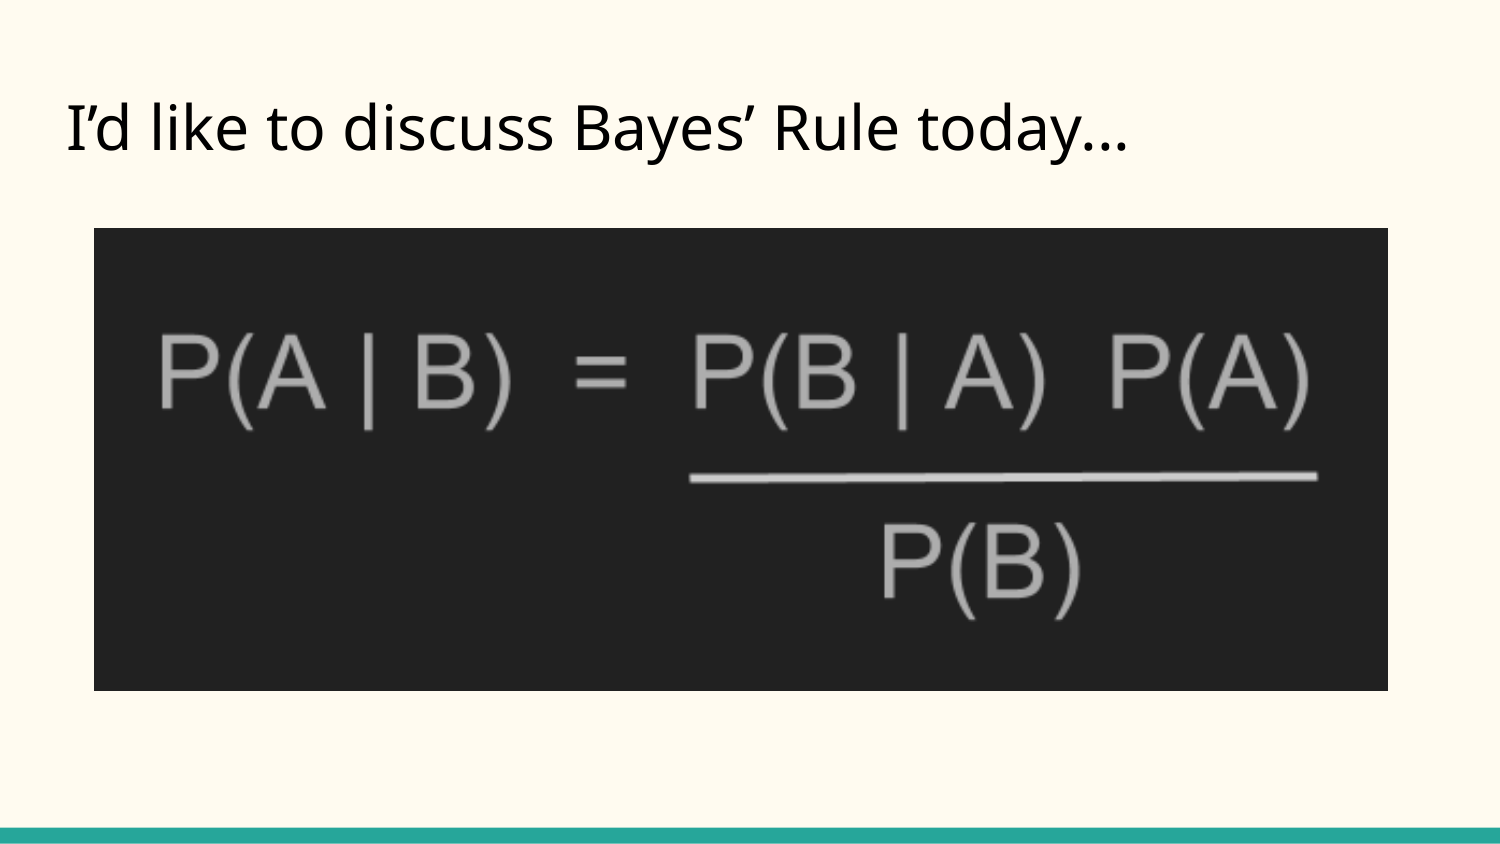

# I’d like to discuss Bayes’ Rule today...